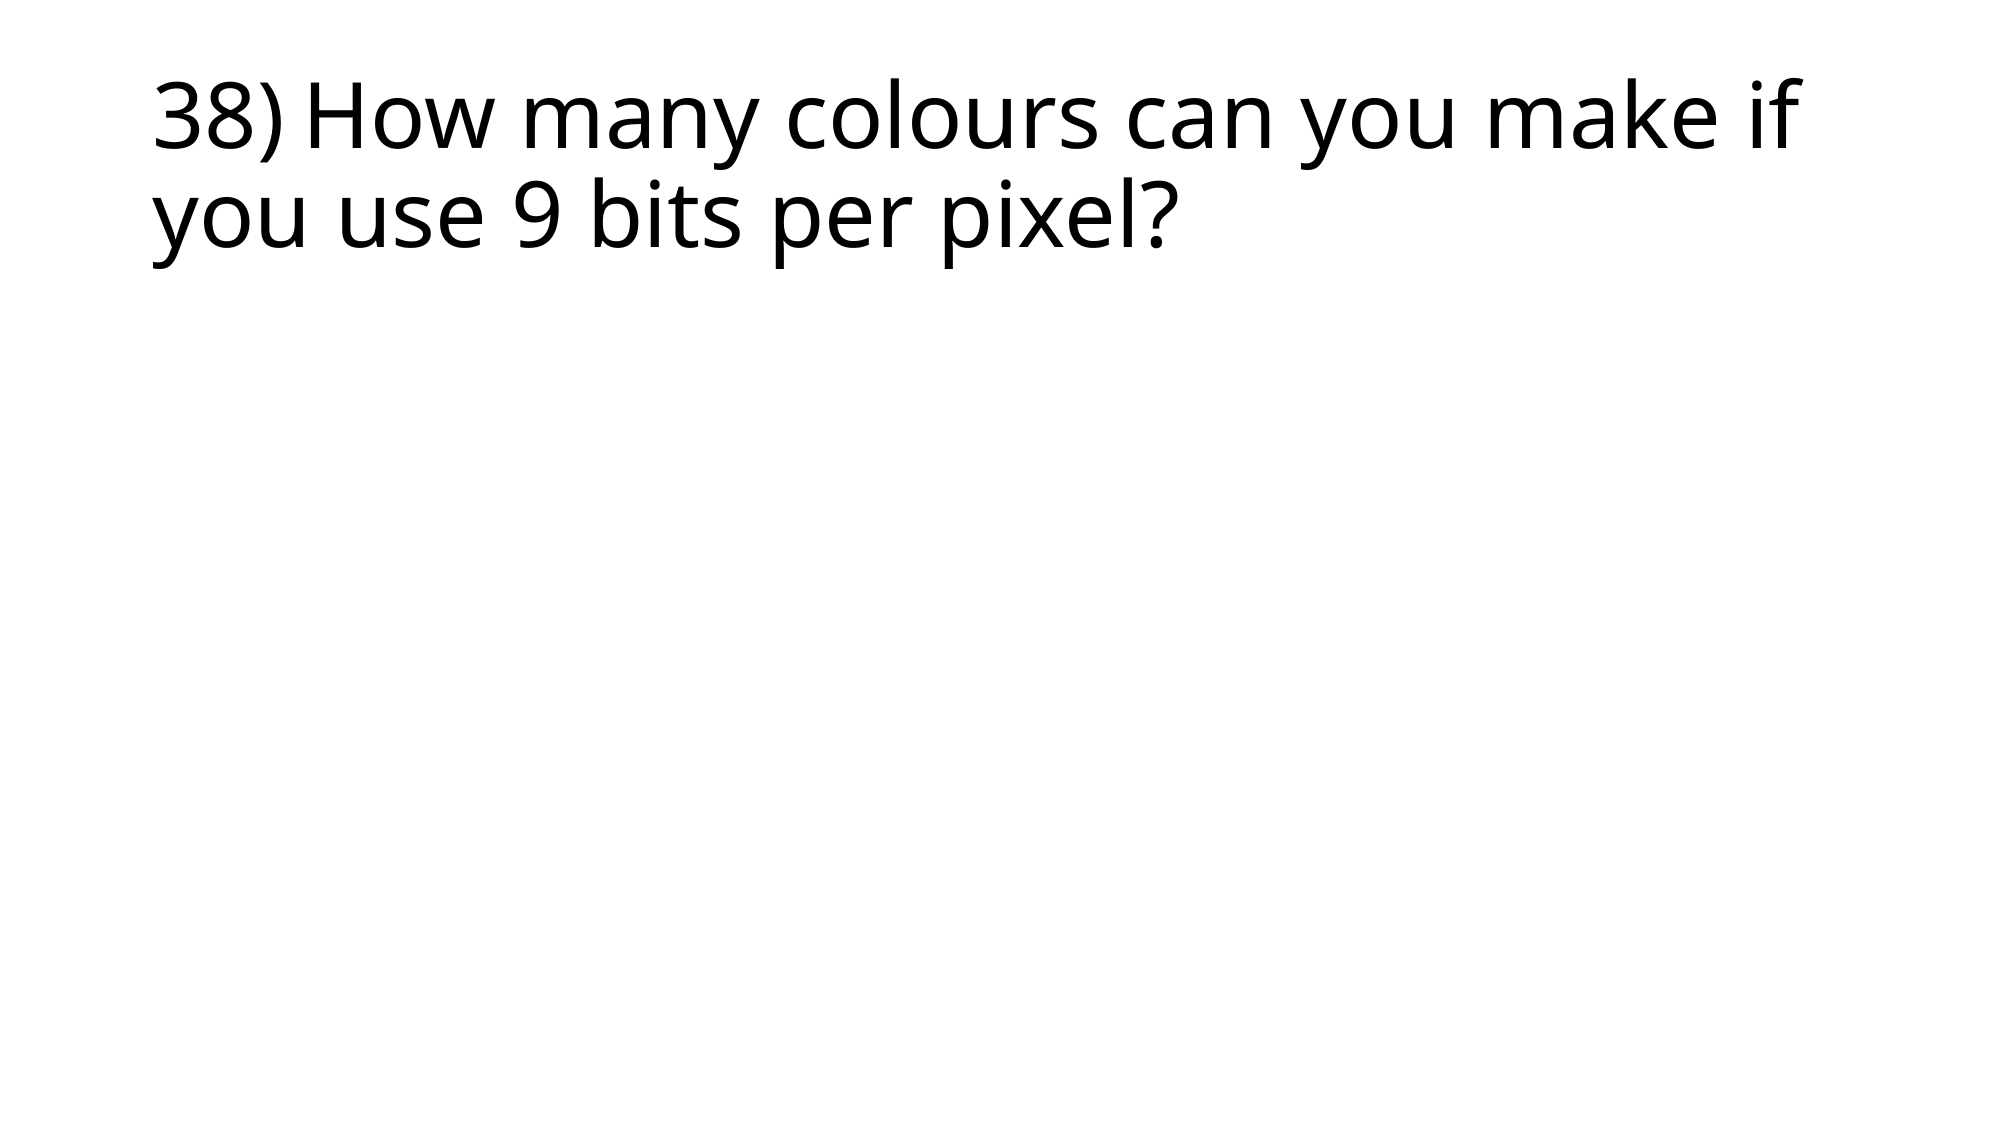

# 38)	How many colours can you make if you use 9 bits per pixel?